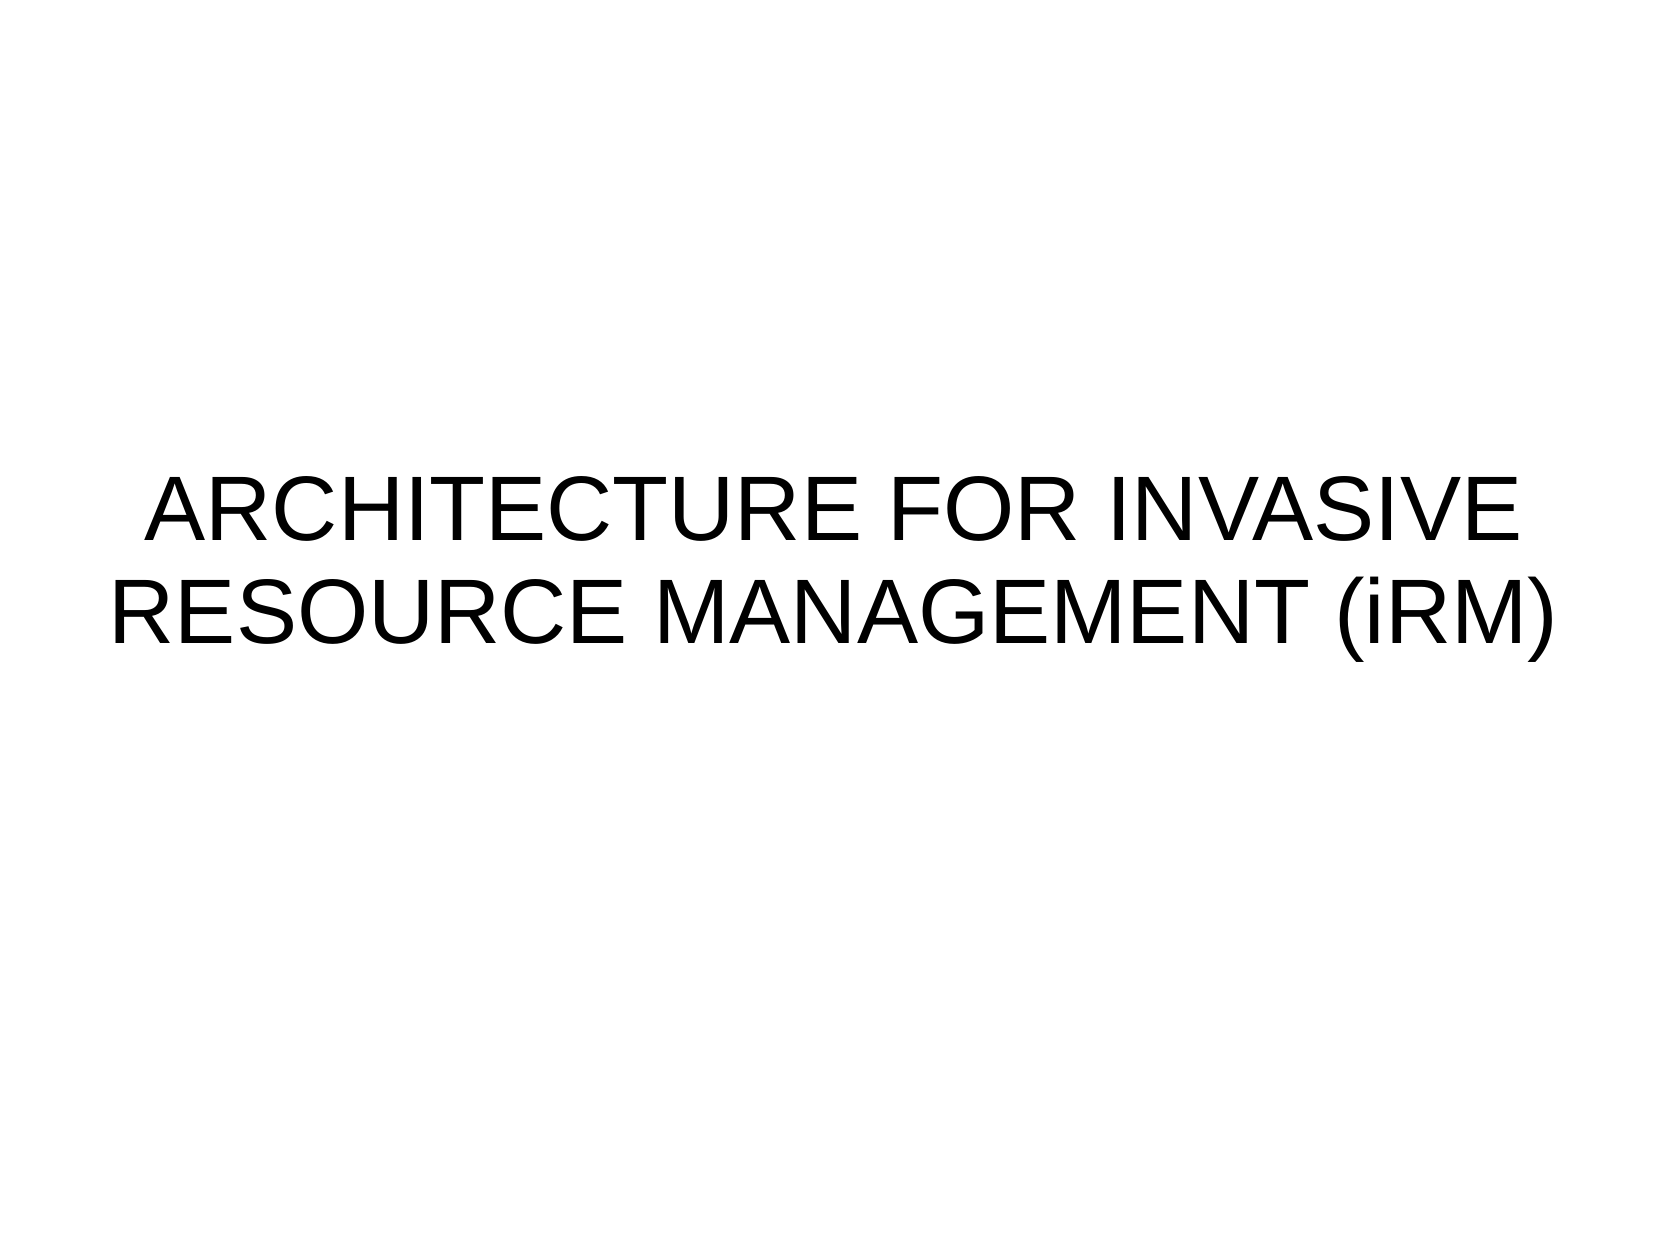

# ARCHITECTURE FOR INVASIVE RESOURCE MANAGEMENT (iRM)